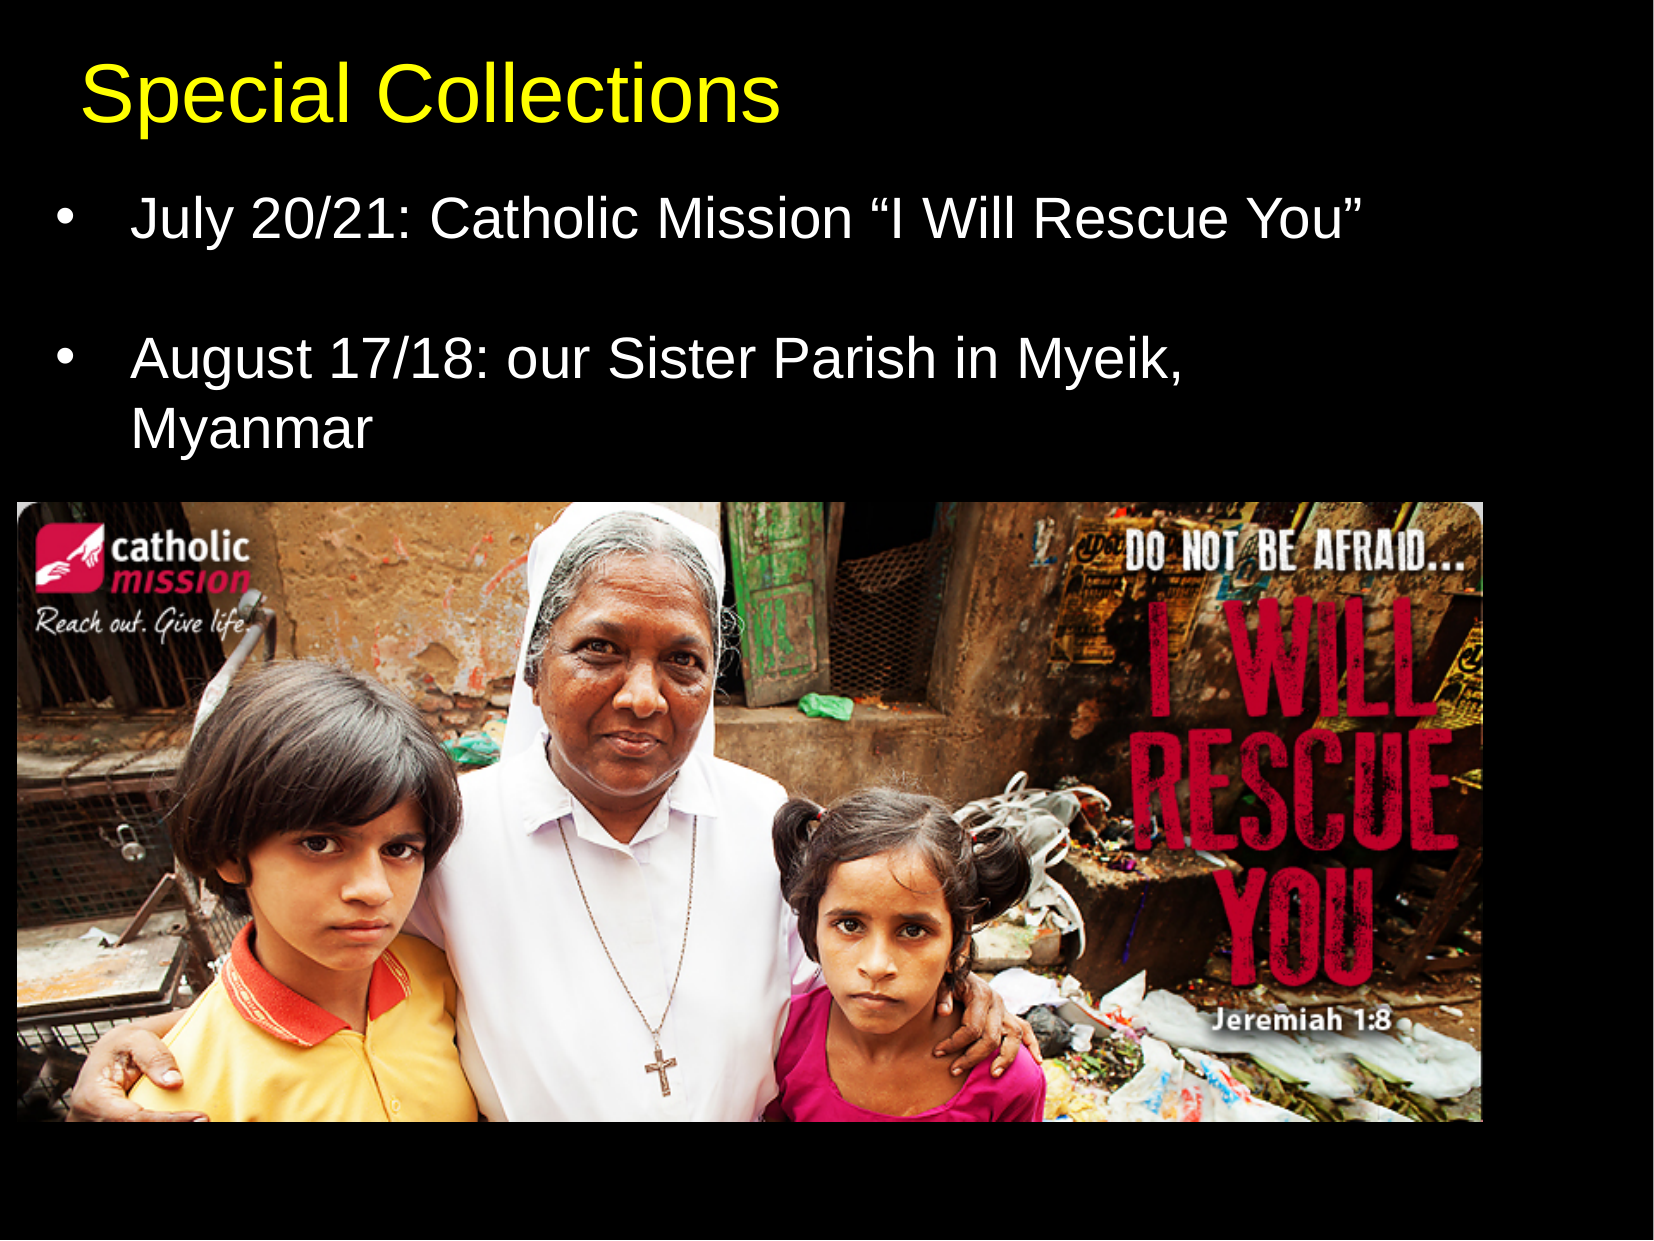

Special Collections
July 20/21: Catholic Mission “I Will Rescue You”
August 17/18: our Sister Parish in Myeik, Myanmar